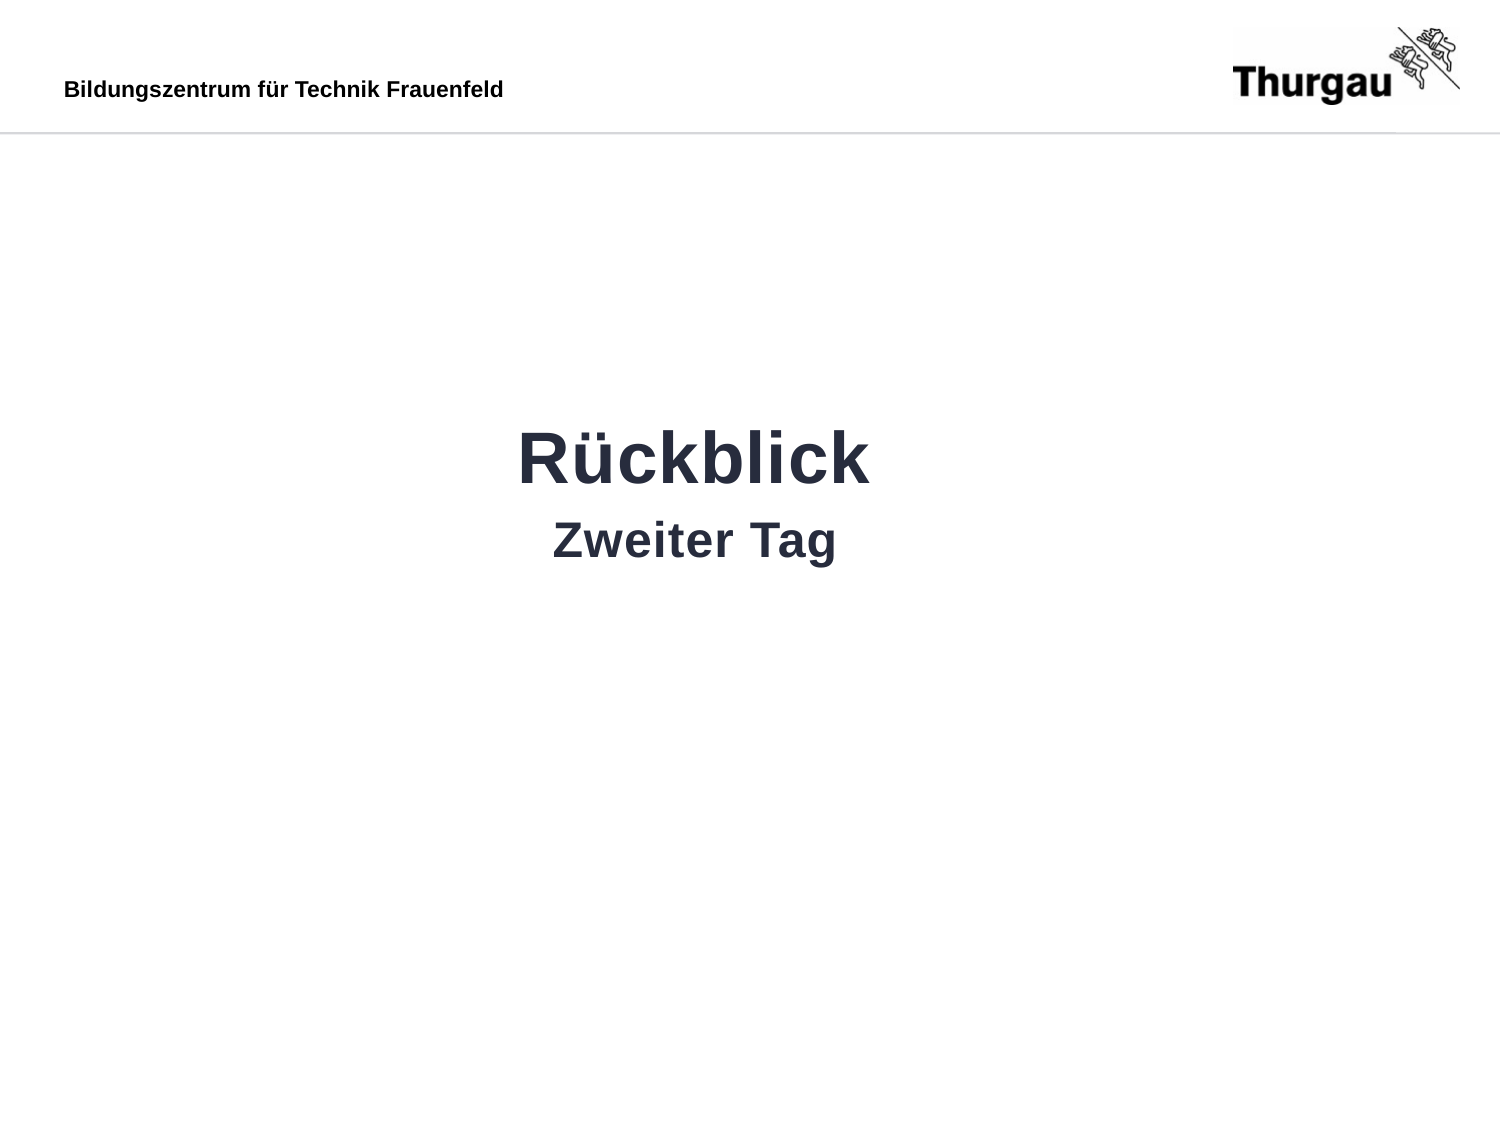

Bildungszentrum für Technik Frauenfeld
Rückblick Zweiter Tag